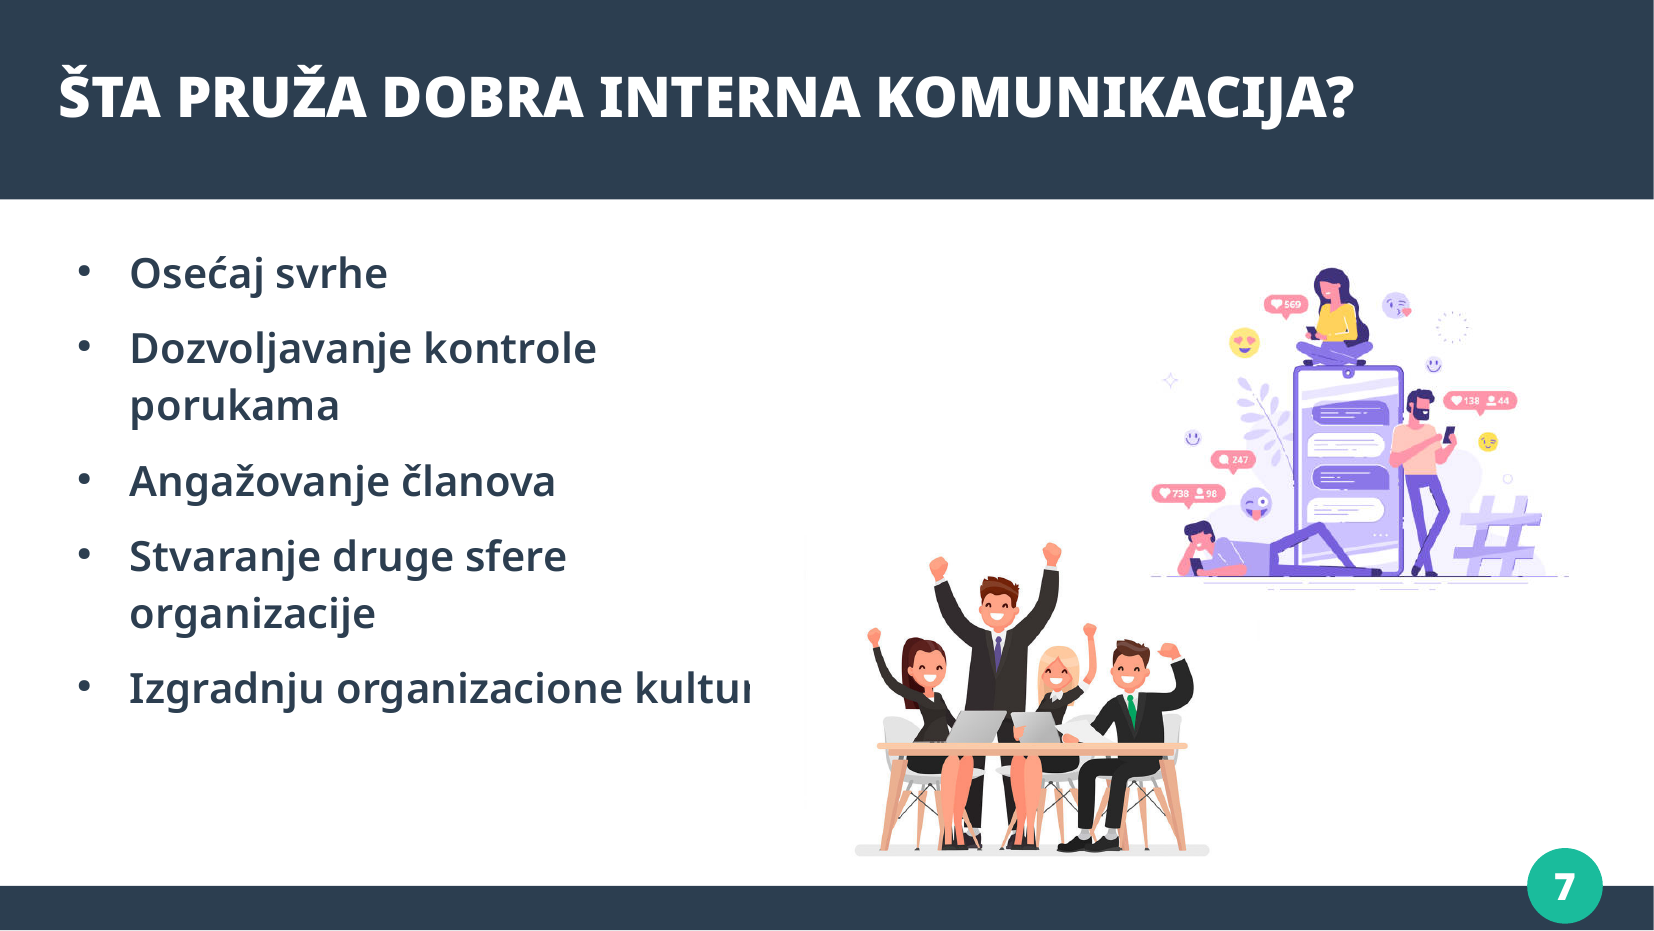

# ŠTA PRUŽA DOBRA INTERNA KOMUNIKACIJA?
Osećaj svrhe
Dozvoljavanje kontrole porukama
Angažovanje članova
Stvaranje druge sfere organizacije
Izgradnju organizacione kulture